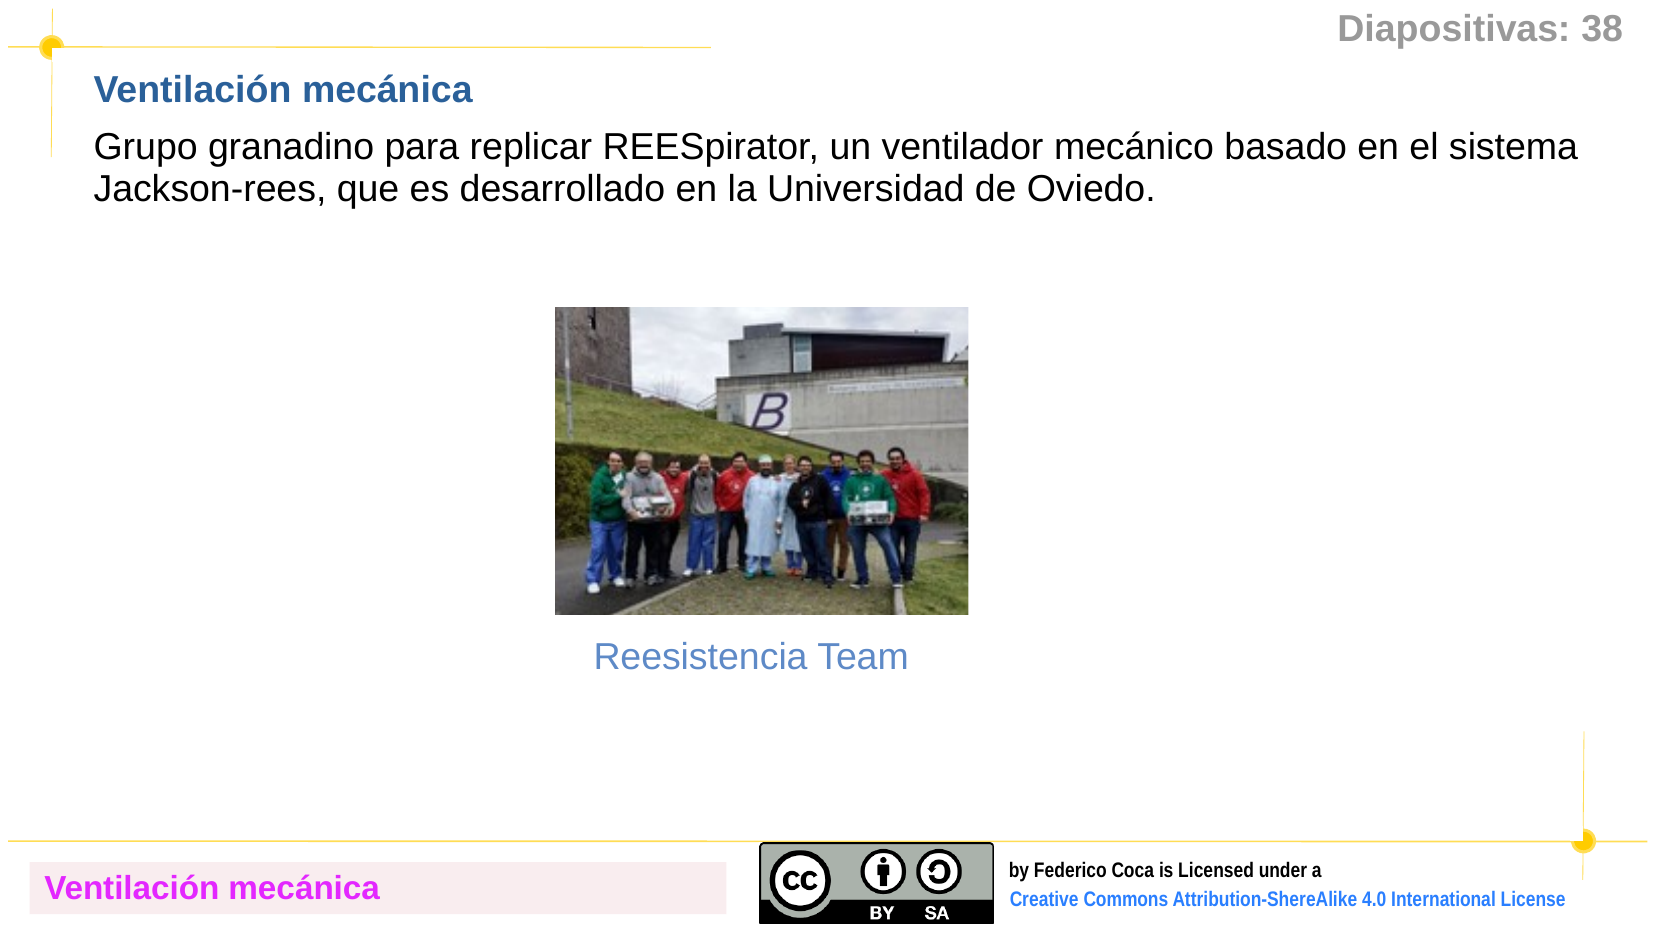

Diapositivas: 38
Ventilación mecánica
Grupo granadino para replicar REESpirator, un ventilador mecánico basado en el sistema Jackson-rees, que es desarrollado en la Universidad de Oviedo.
Reesistencia Team
Ventilación mecánica